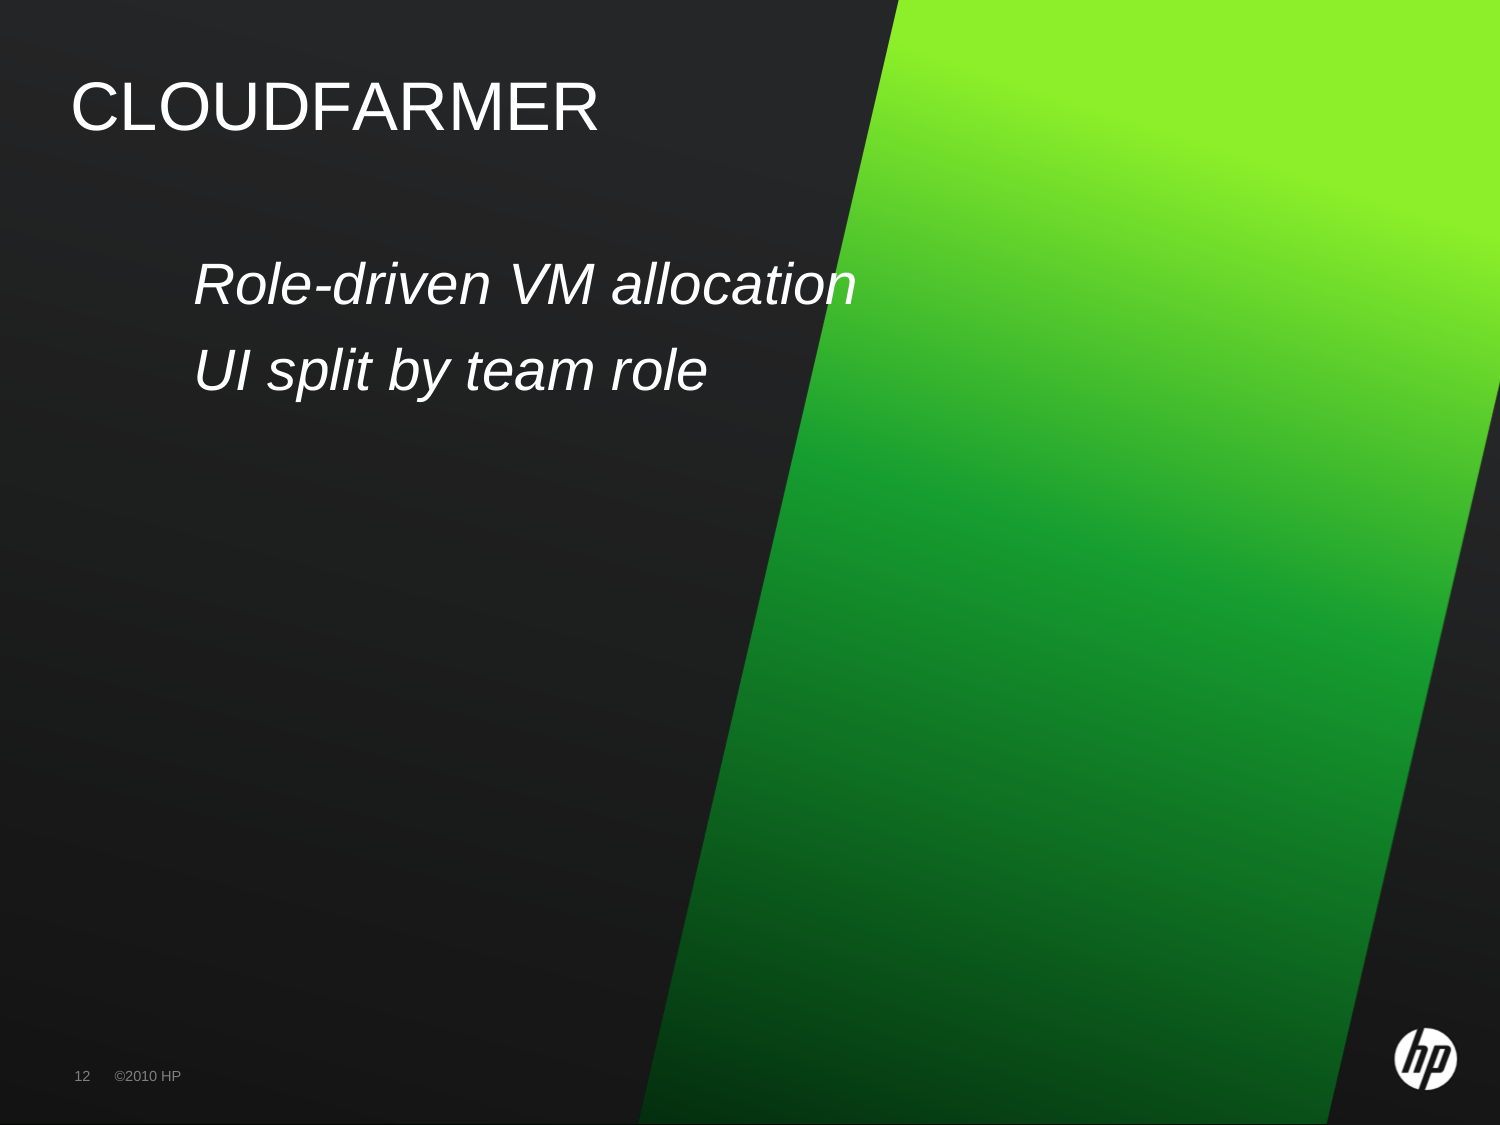

CLOUDFARMER
Role-driven VM allocation
UI split by team role